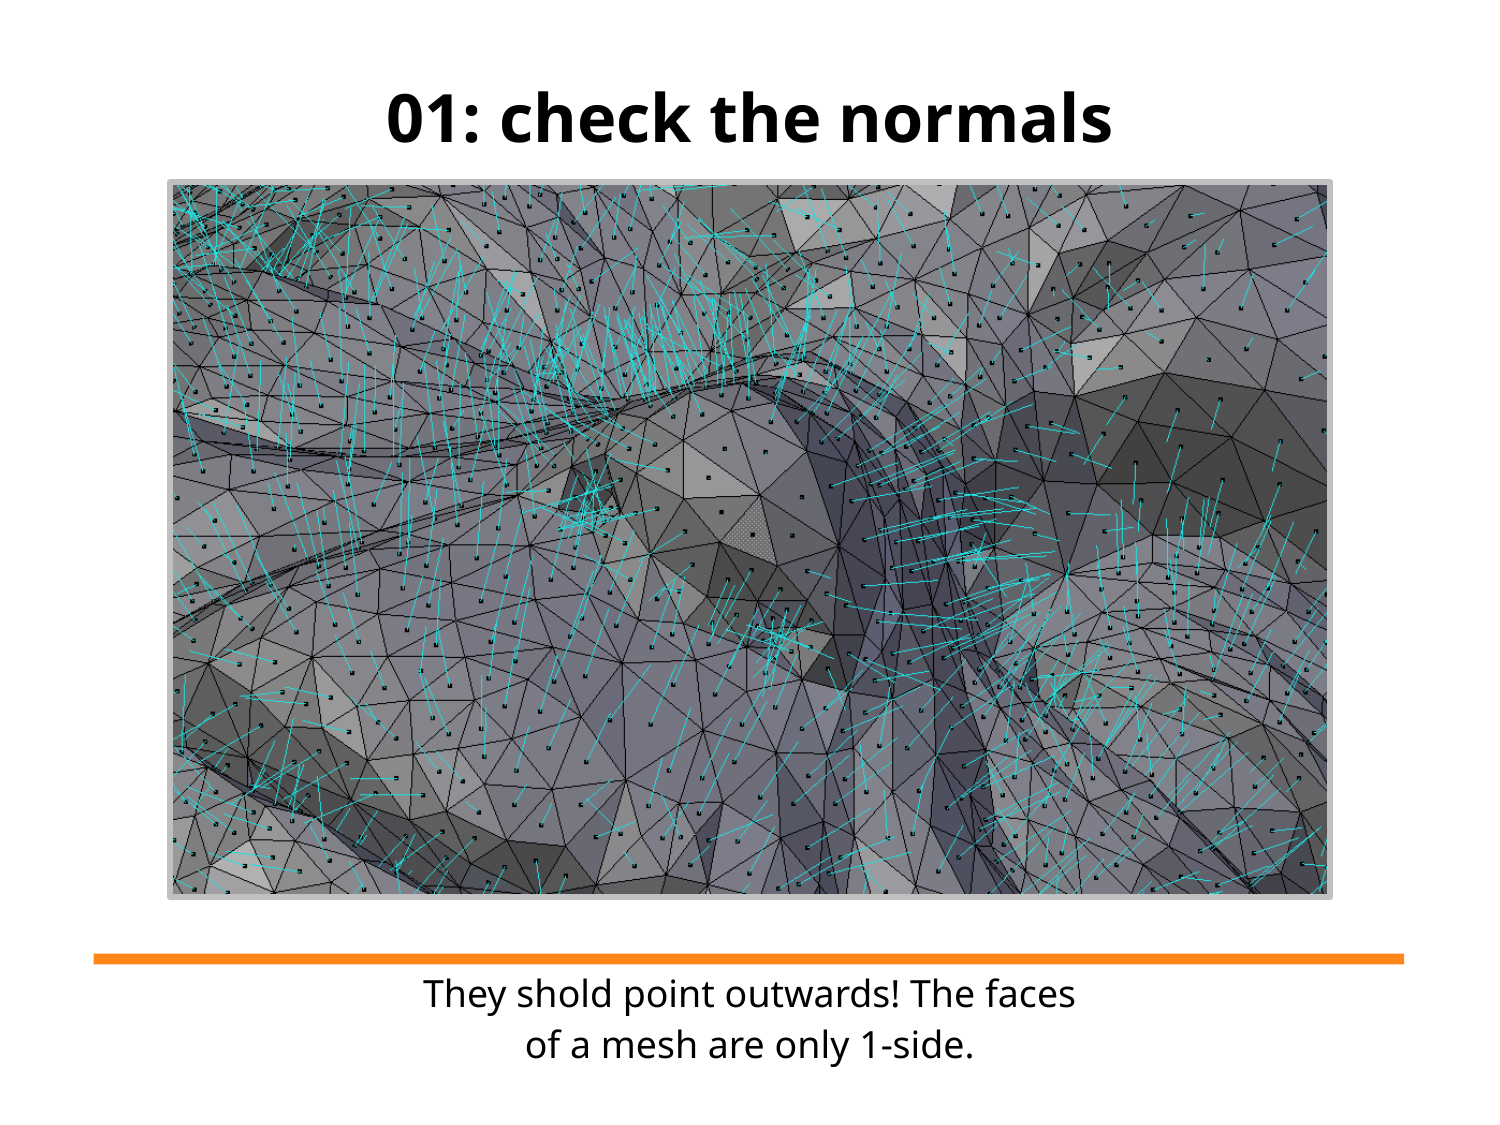

# 01: check the normals
They shold point outwards! The faces of a mesh are only 1-side.